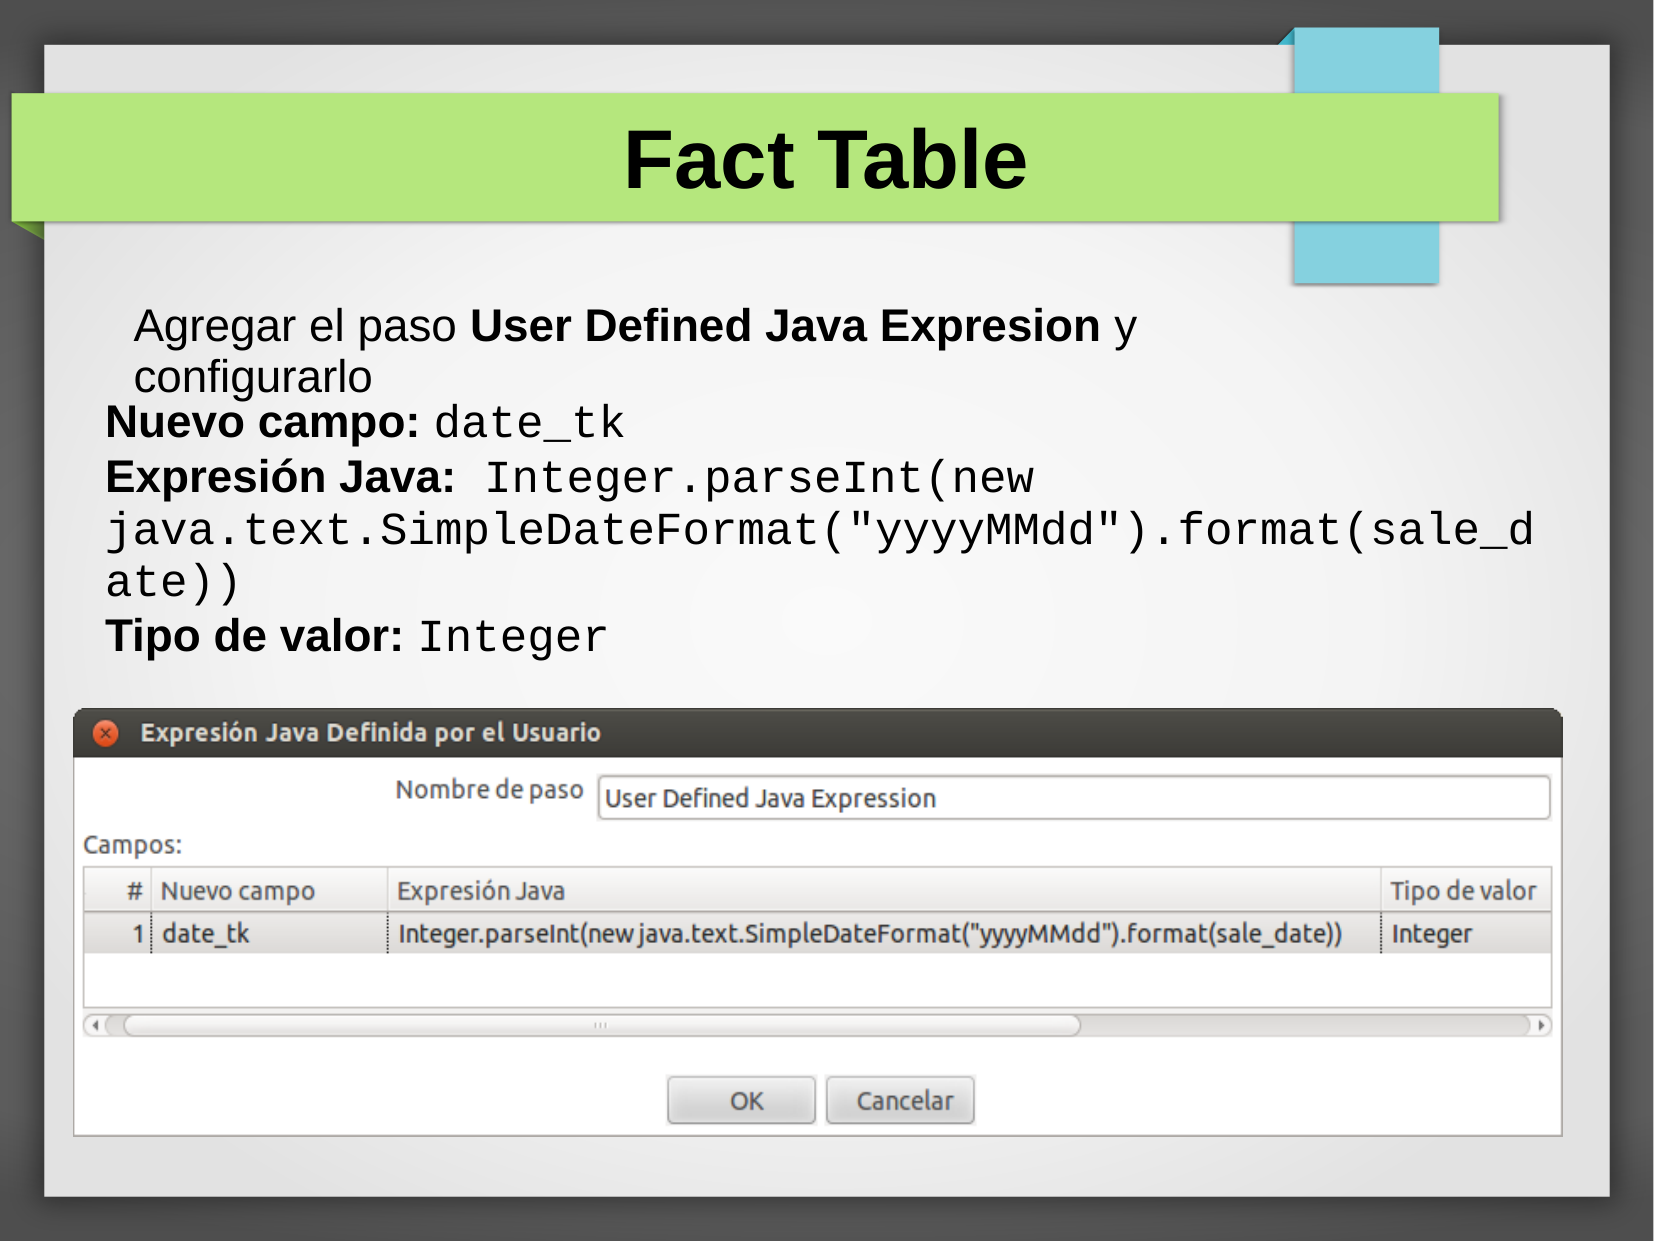

# Fact Table
Agregar el paso User Defined Java Expresion y configurarlo
Nuevo campo: date_tk
Expresión Java: Integer.parseInt(new java.text.SimpleDateFormat("yyyyMMdd").format(sale_date))
Tipo de valor: Integer